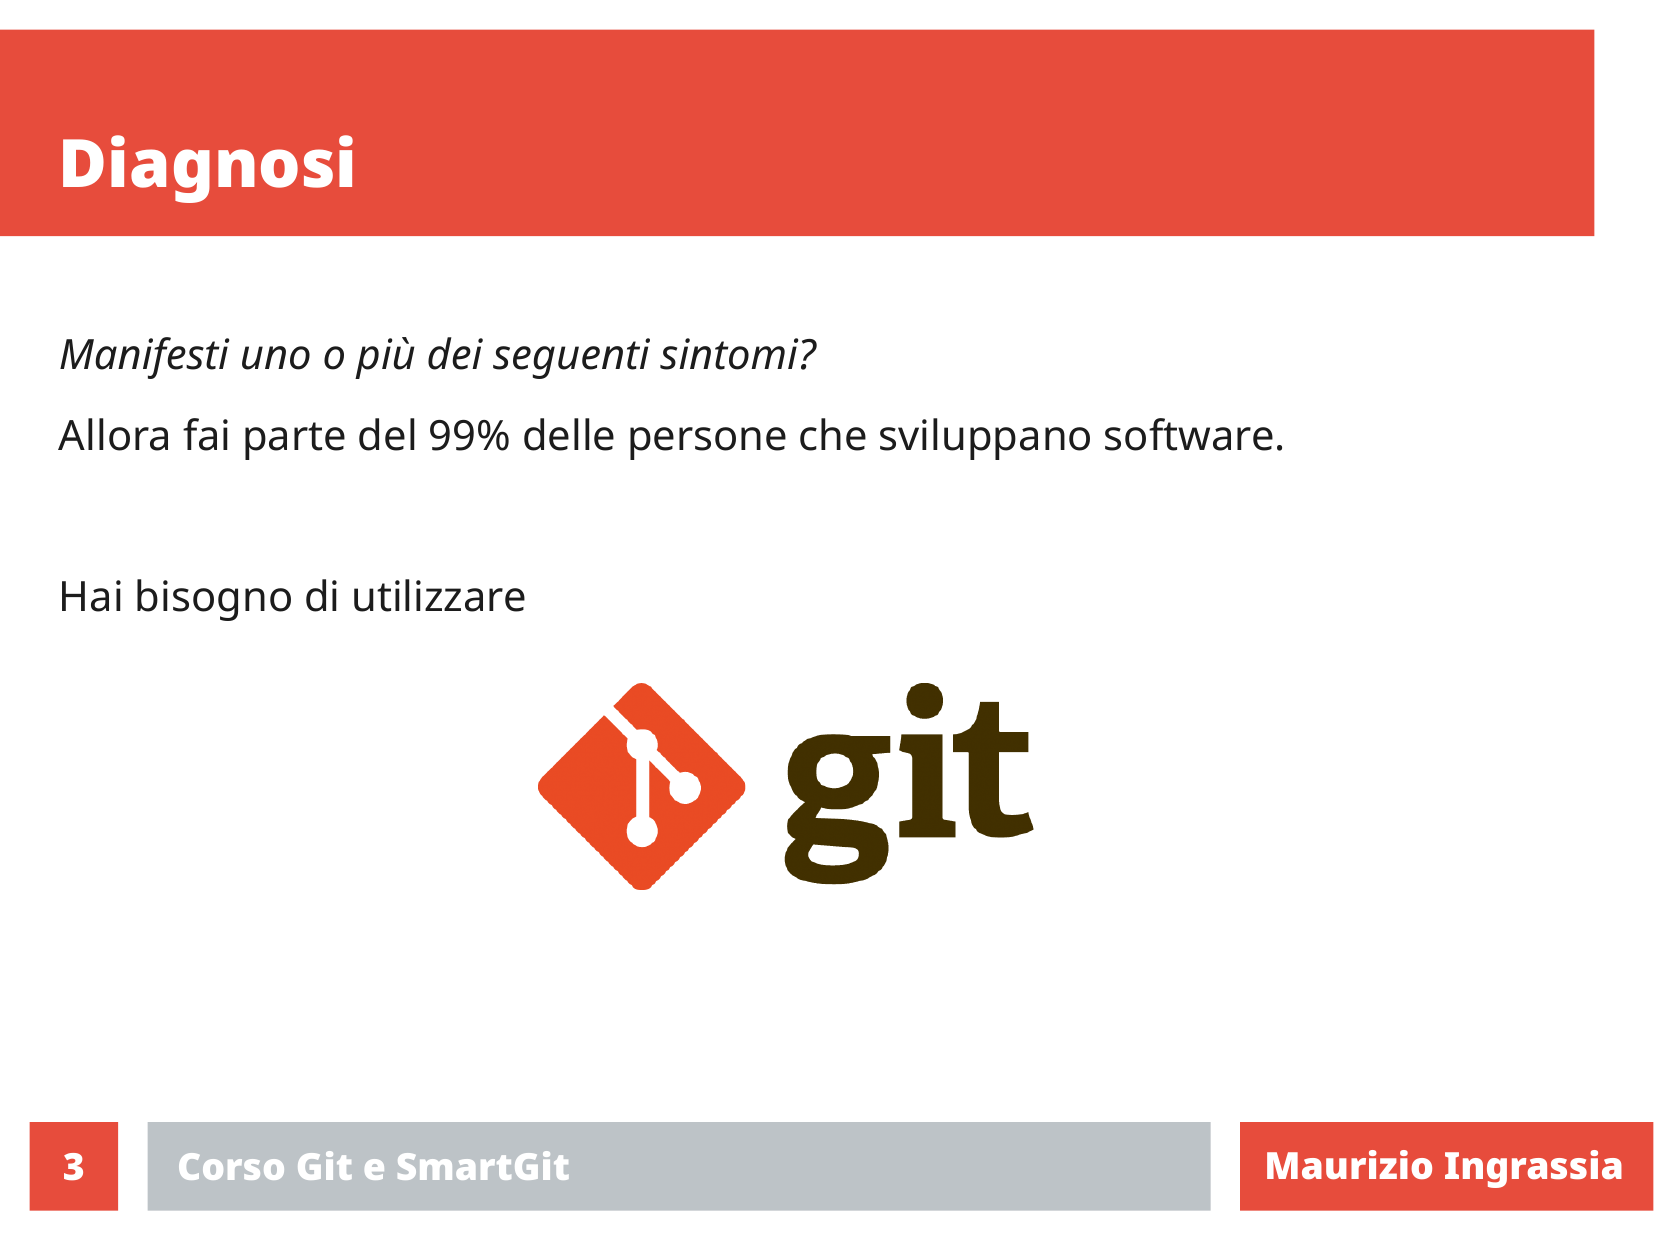

# Diagnosi
Manifesti uno o più dei seguenti sintomi?
Allora fai parte del 99% delle persone che sviluppano software.
Hai bisogno di utilizzare
3
Corso Git e SmartGit
Maurizio Ingrassia